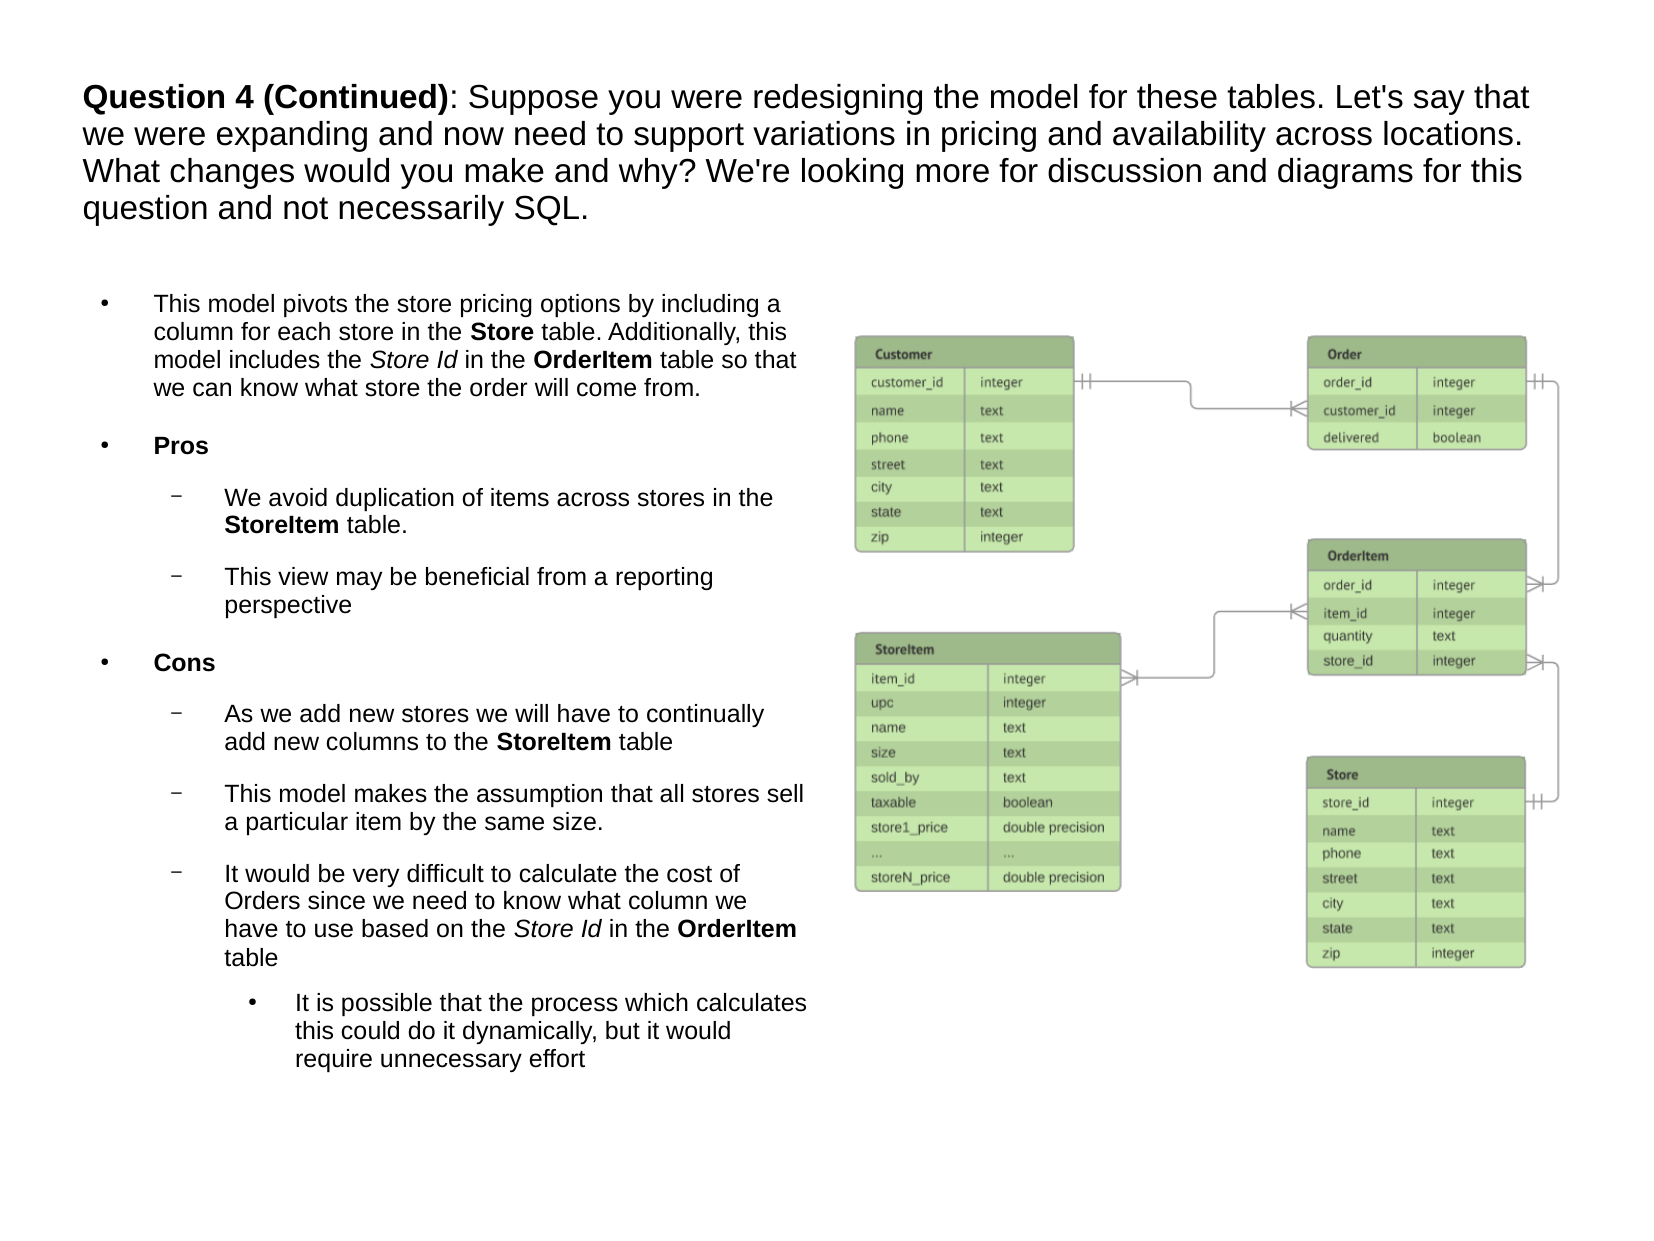

# Question 4 (Continued): Suppose you were redesigning the model for these tables. Let's say that we were expanding and now need to support variations in pricing and availability across locations. What changes would you make and why? We're looking more for discussion and diagrams for this question and not necessarily SQL.
This model pivots the store pricing options by including a column for each store in the Store table. Additionally, this model includes the Store Id in the OrderItem table so that we can know what store the order will come from.
Pros
We avoid duplication of items across stores in the StoreItem table.
This view may be beneficial from a reporting perspective
Cons
As we add new stores we will have to continually add new columns to the StoreItem table
This model makes the assumption that all stores sell a particular item by the same size.
It would be very difficult to calculate the cost of Orders since we need to know what column we have to use based on the Store Id in the OrderItem table
It is possible that the process which calculates this could do it dynamically, but it would require unnecessary effort